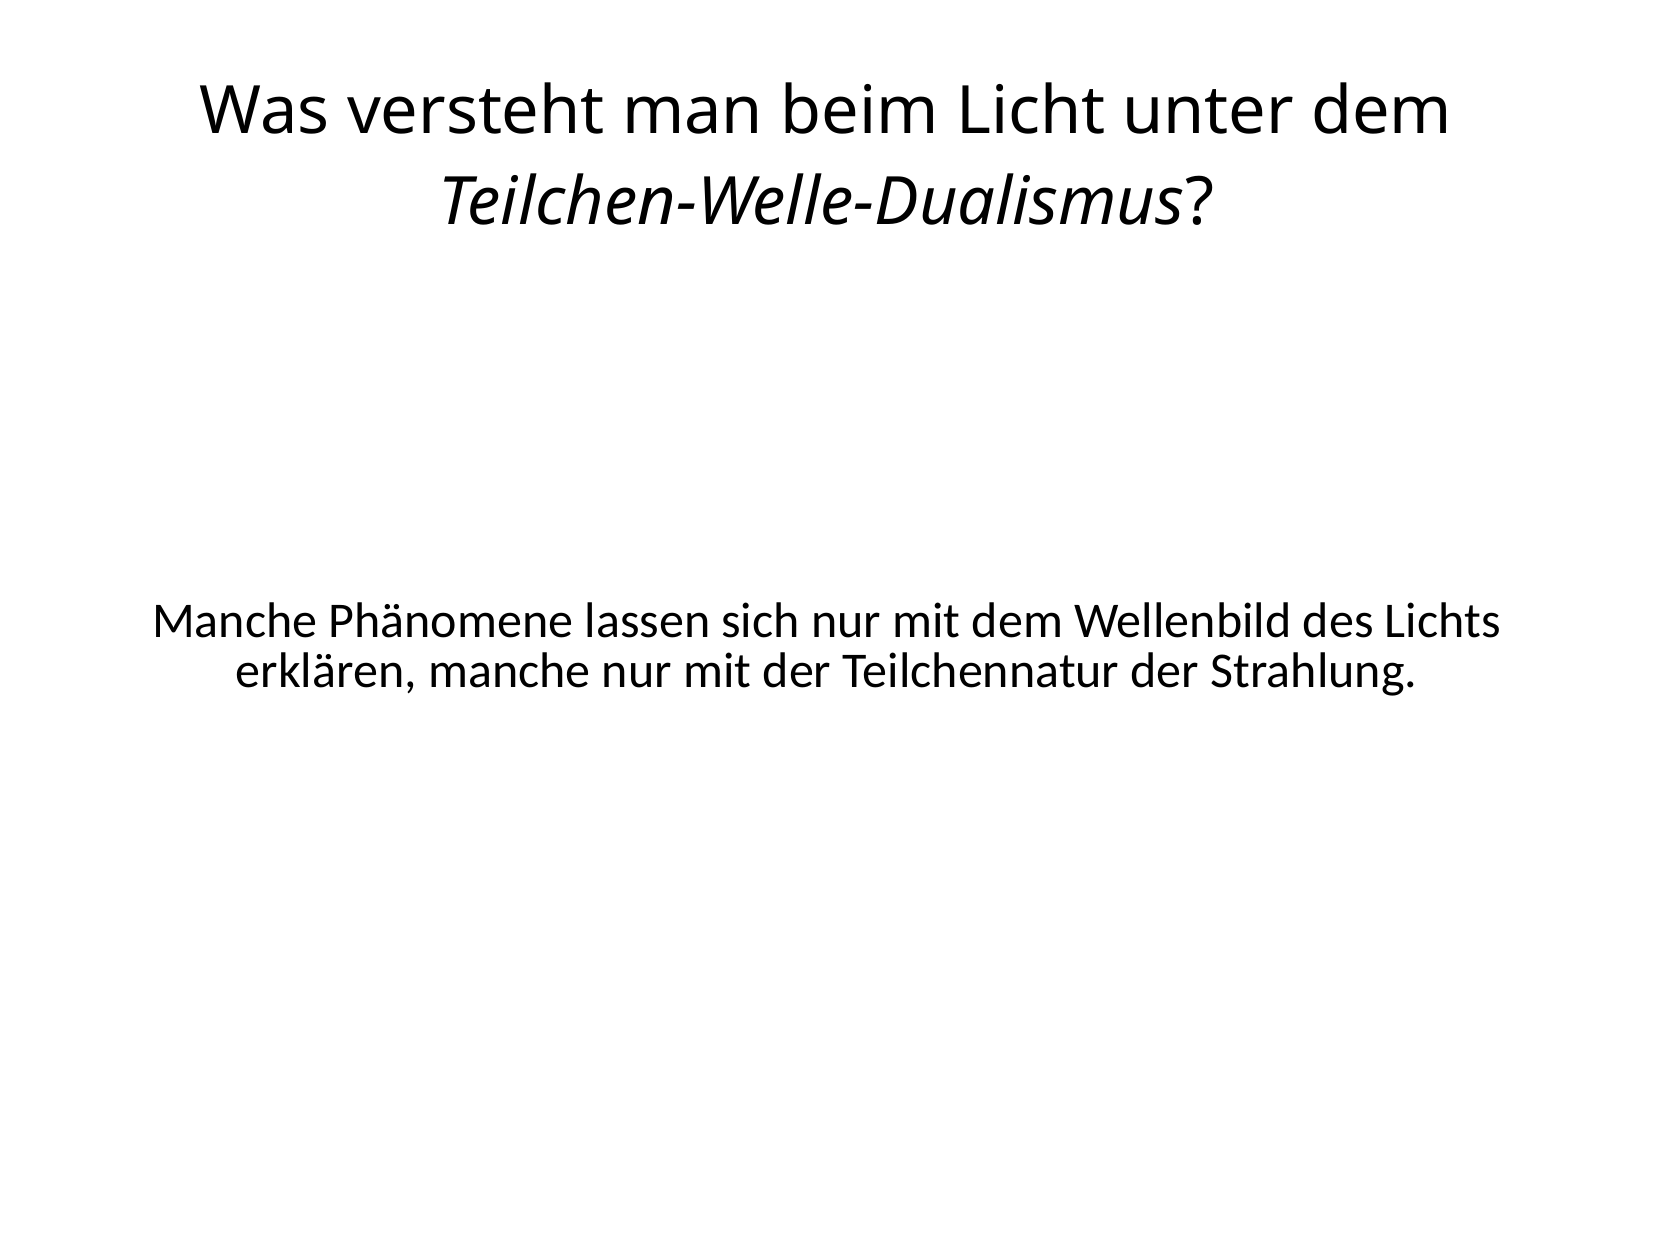

# Was versteht man beim Licht unter dem Teilchen-Welle-Dualismus?
Manche Phänomene lassen sich nur mit dem Wellenbild des Lichts erklären, manche nur mit der Teilchennatur der Strahlung.